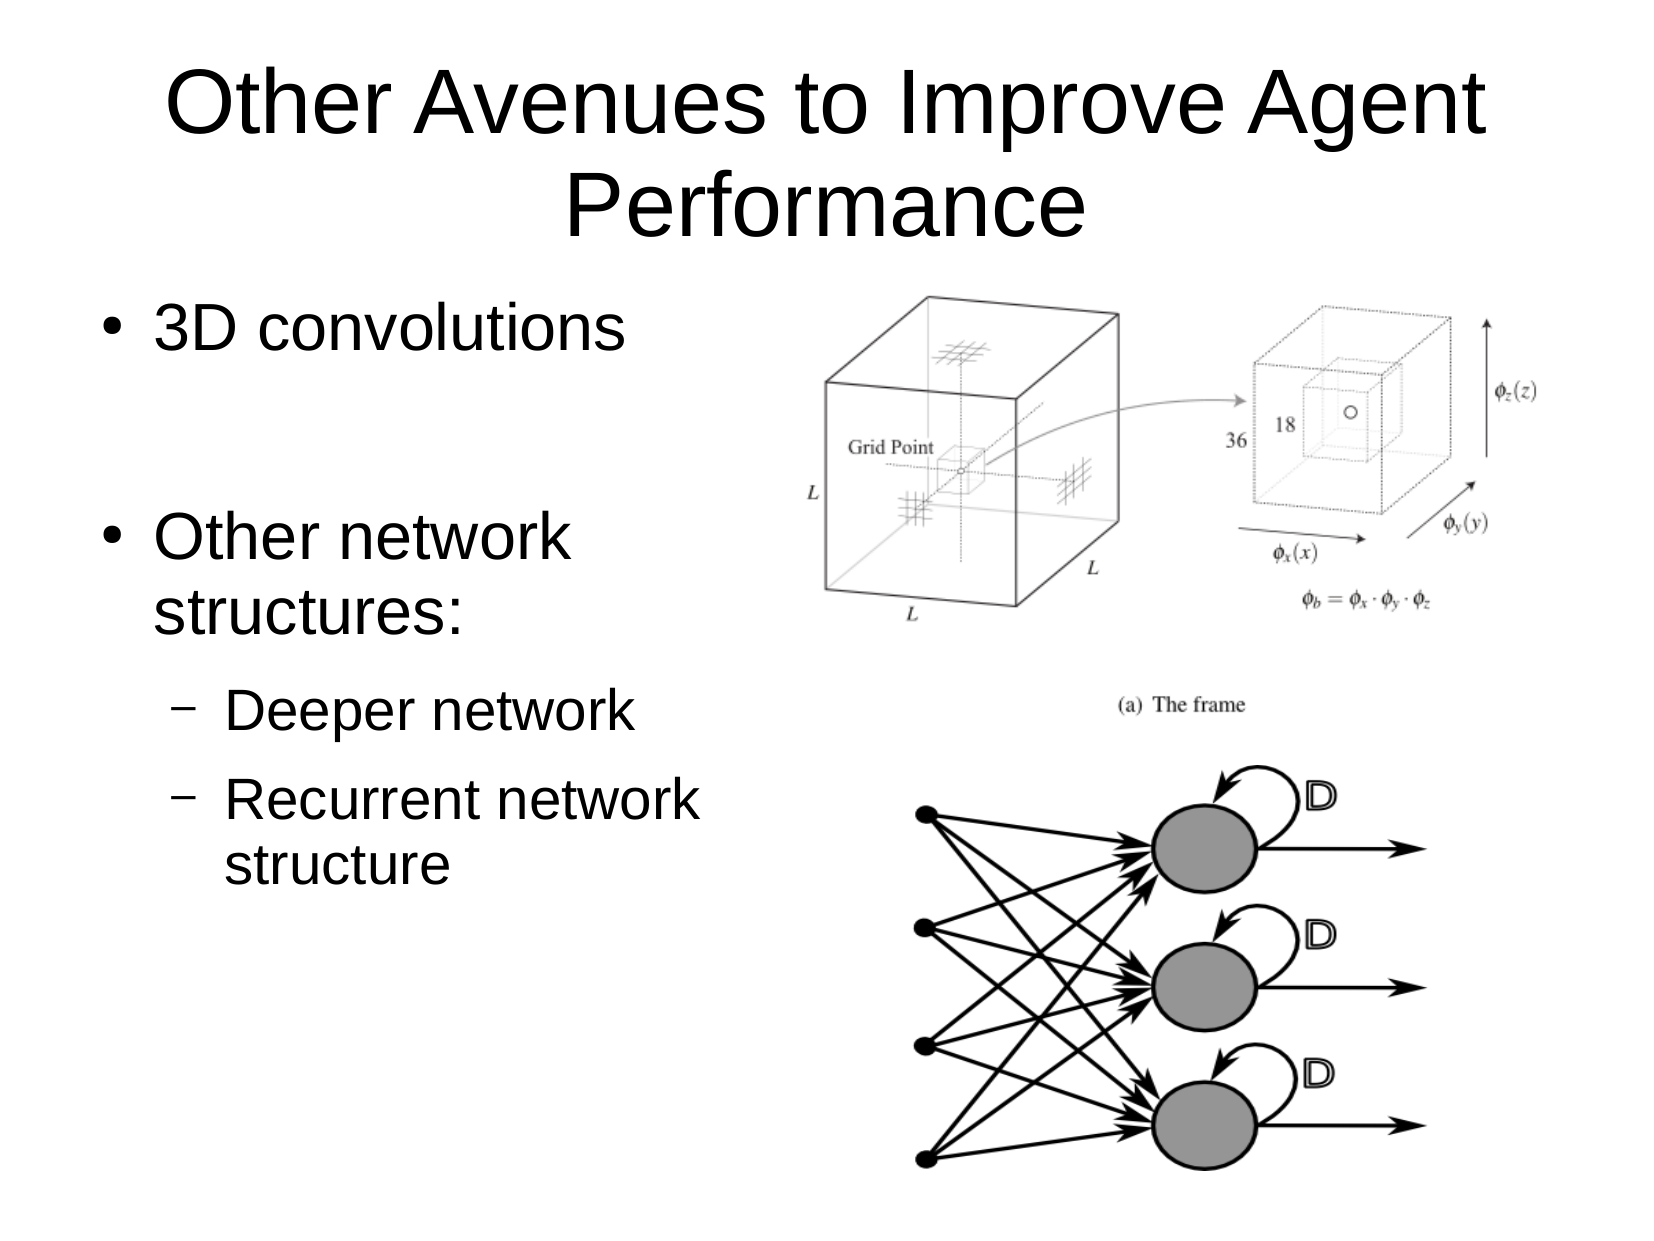

# Other Avenues to Improve Agent Performance
3D convolutions
Other network structures:
Deeper network
Recurrent network structure